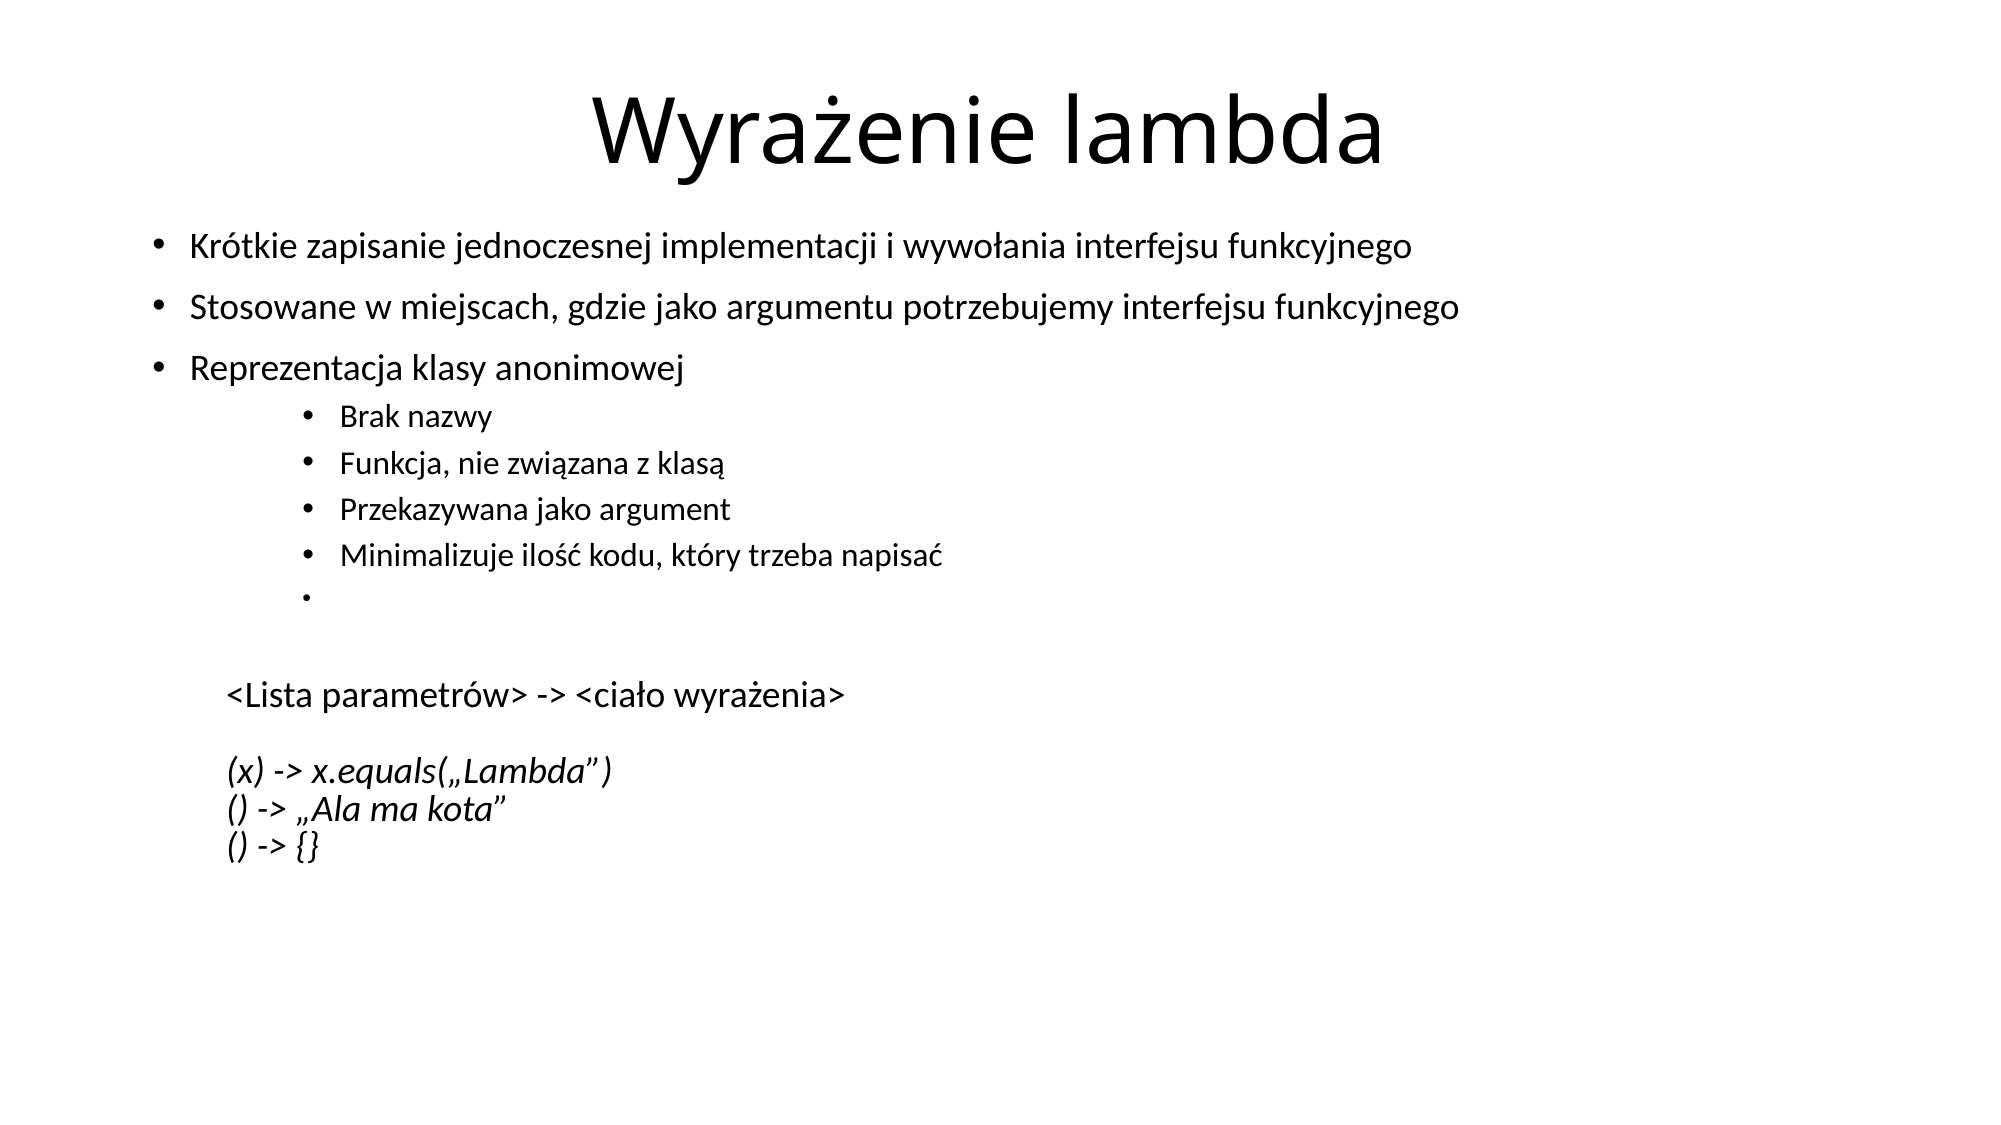

# Wyrażenie lambda
Krótkie zapisanie jednoczesnej implementacji i wywołania interfejsu funkcyjnego
Stosowane w miejscach, gdzie jako argumentu potrzebujemy interfejsu funkcyjnego
Reprezentacja klasy anonimowej
Brak nazwy
Funkcja, nie związana z klasą
Przekazywana jako argument
Minimalizuje ilość kodu, który trzeba napisać
<Lista parametrów> -> <ciało wyrażenia>
(x) -> x.equals(„Lambda”)
() -> „Ala ma kota”
() -> {}